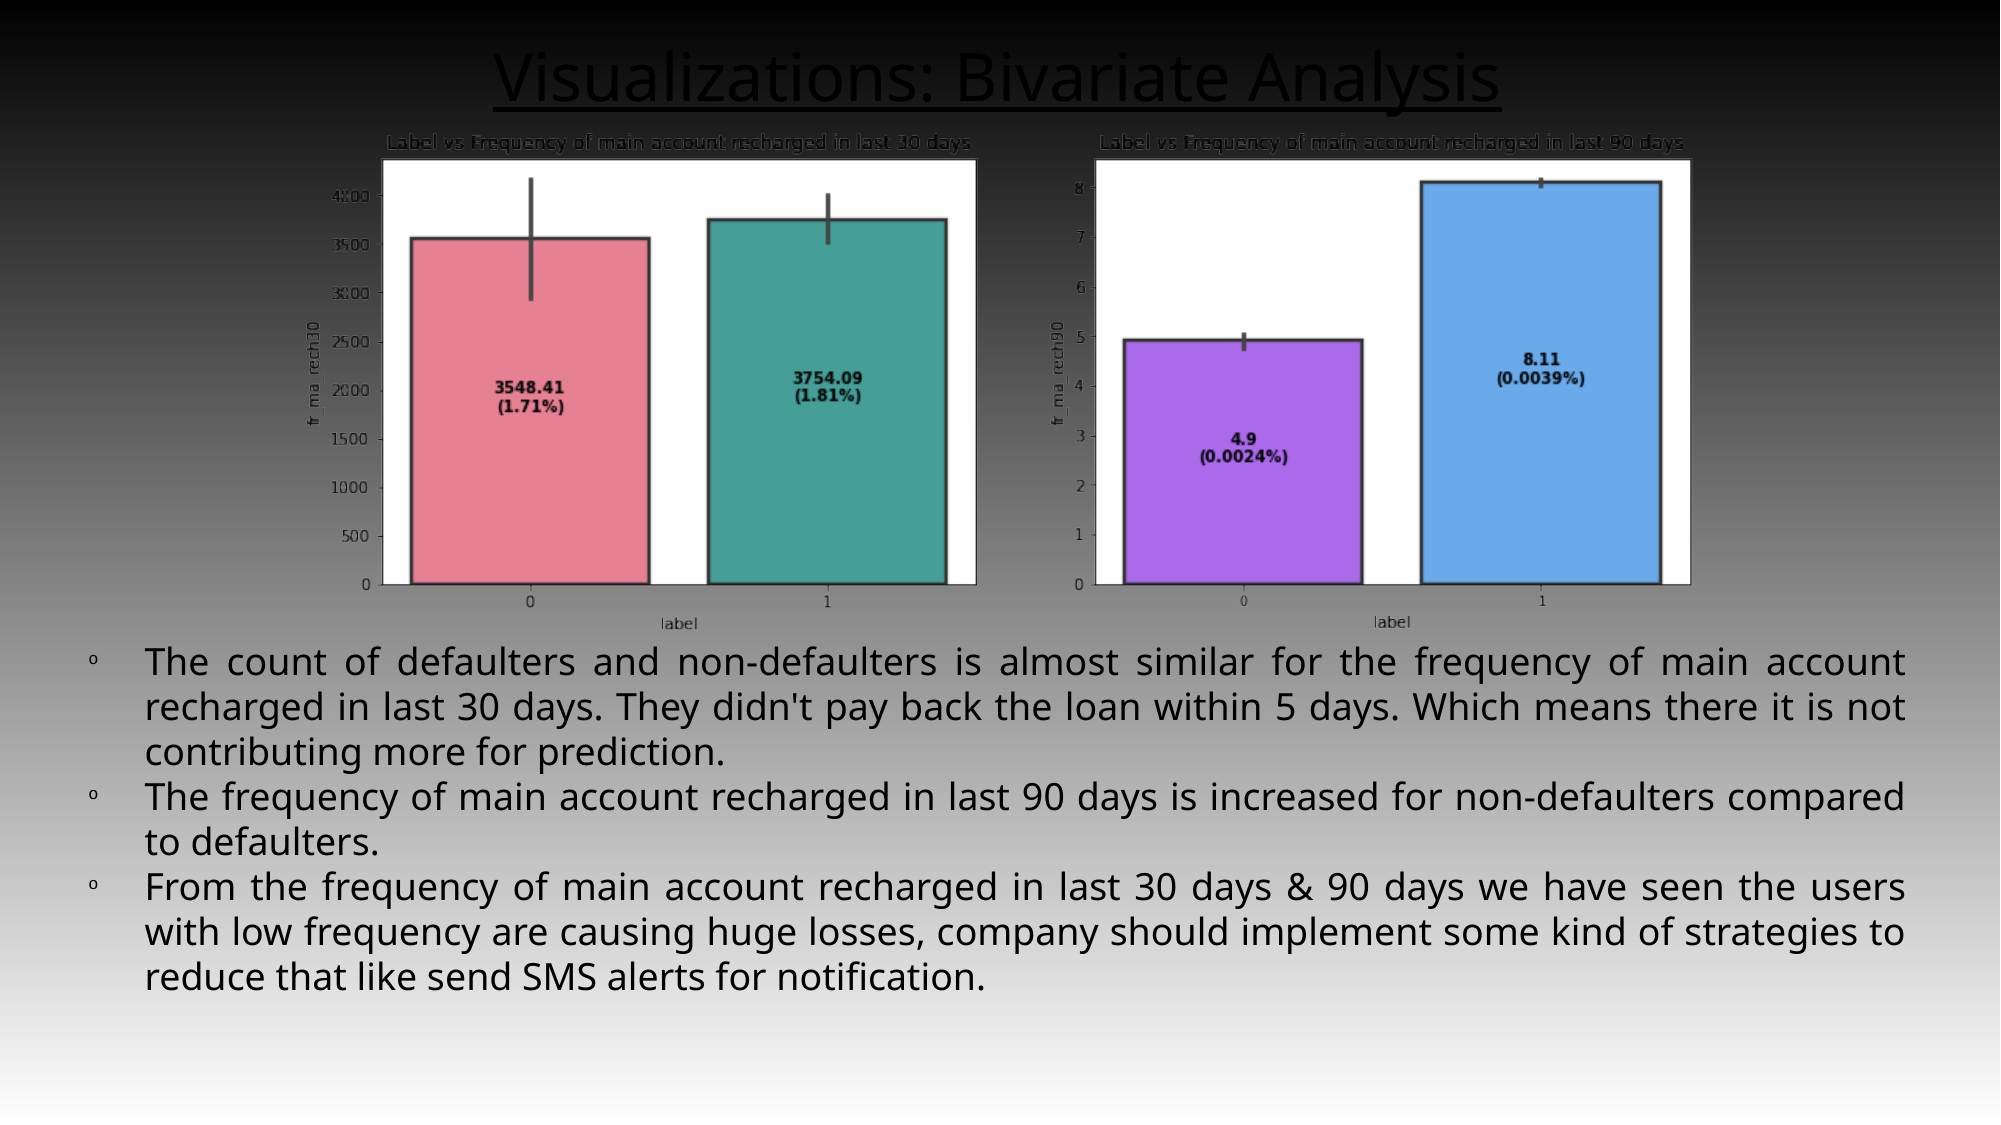

Visualizations: Bivariate Analysis
The count of defaulters and non-defaulters is almost similar for the frequency of main account recharged in last 30 days. They didn't pay back the loan within 5 days. Which means there it is not contributing more for prediction.
The frequency of main account recharged in last 90 days is increased for non-defaulters compared to defaulters.
From the frequency of main account recharged in last 30 days & 90 days we have seen the users with low frequency are causing huge losses, company should implement some kind of strategies to reduce that like send SMS alerts for notification.